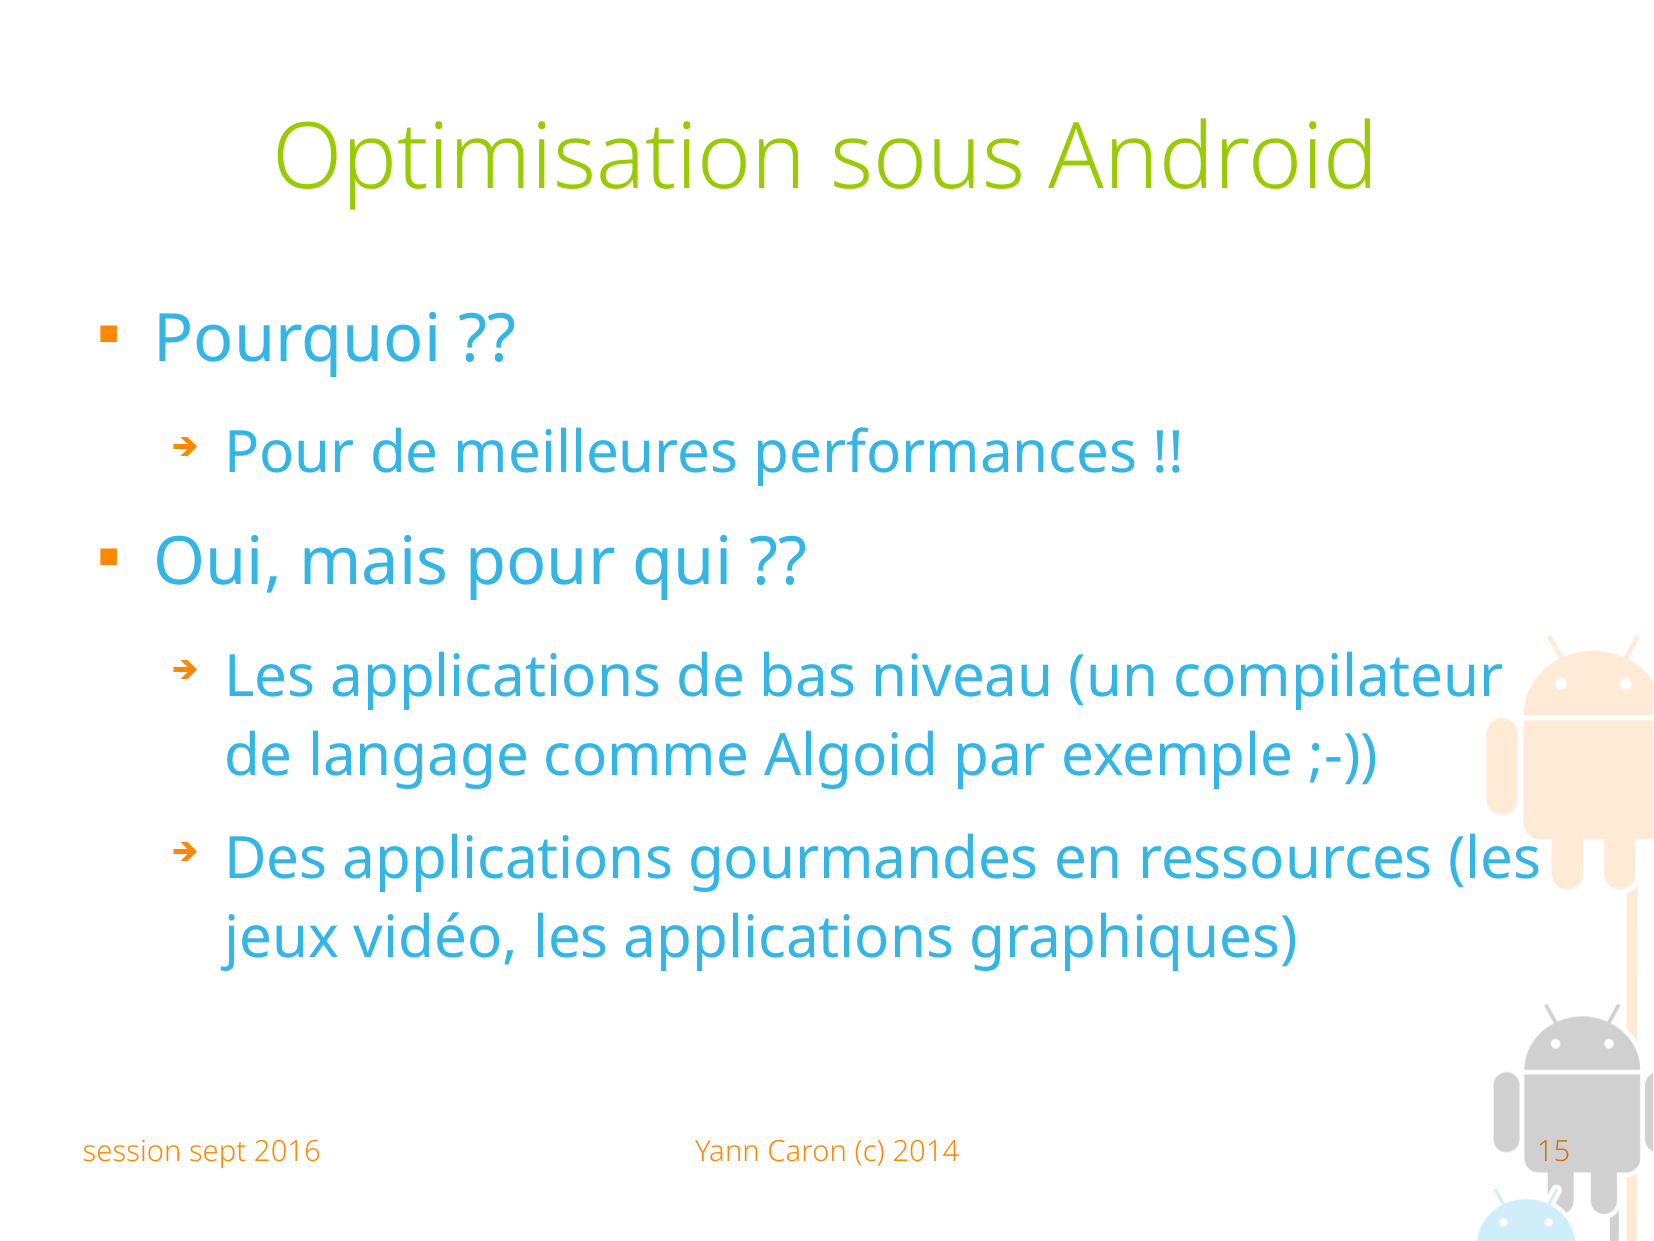

# Optimisation sous Android
Pourquoi ??
Pour de meilleures performances !!
Oui, mais pour qui ??
Les applications de bas niveau (un compilateur de langage comme Algoid par exemple ;-))
Des applications gourmandes en ressources (les jeux vidéo, les applications graphiques)
session sept 2016
Yann Caron (c) 2014
15